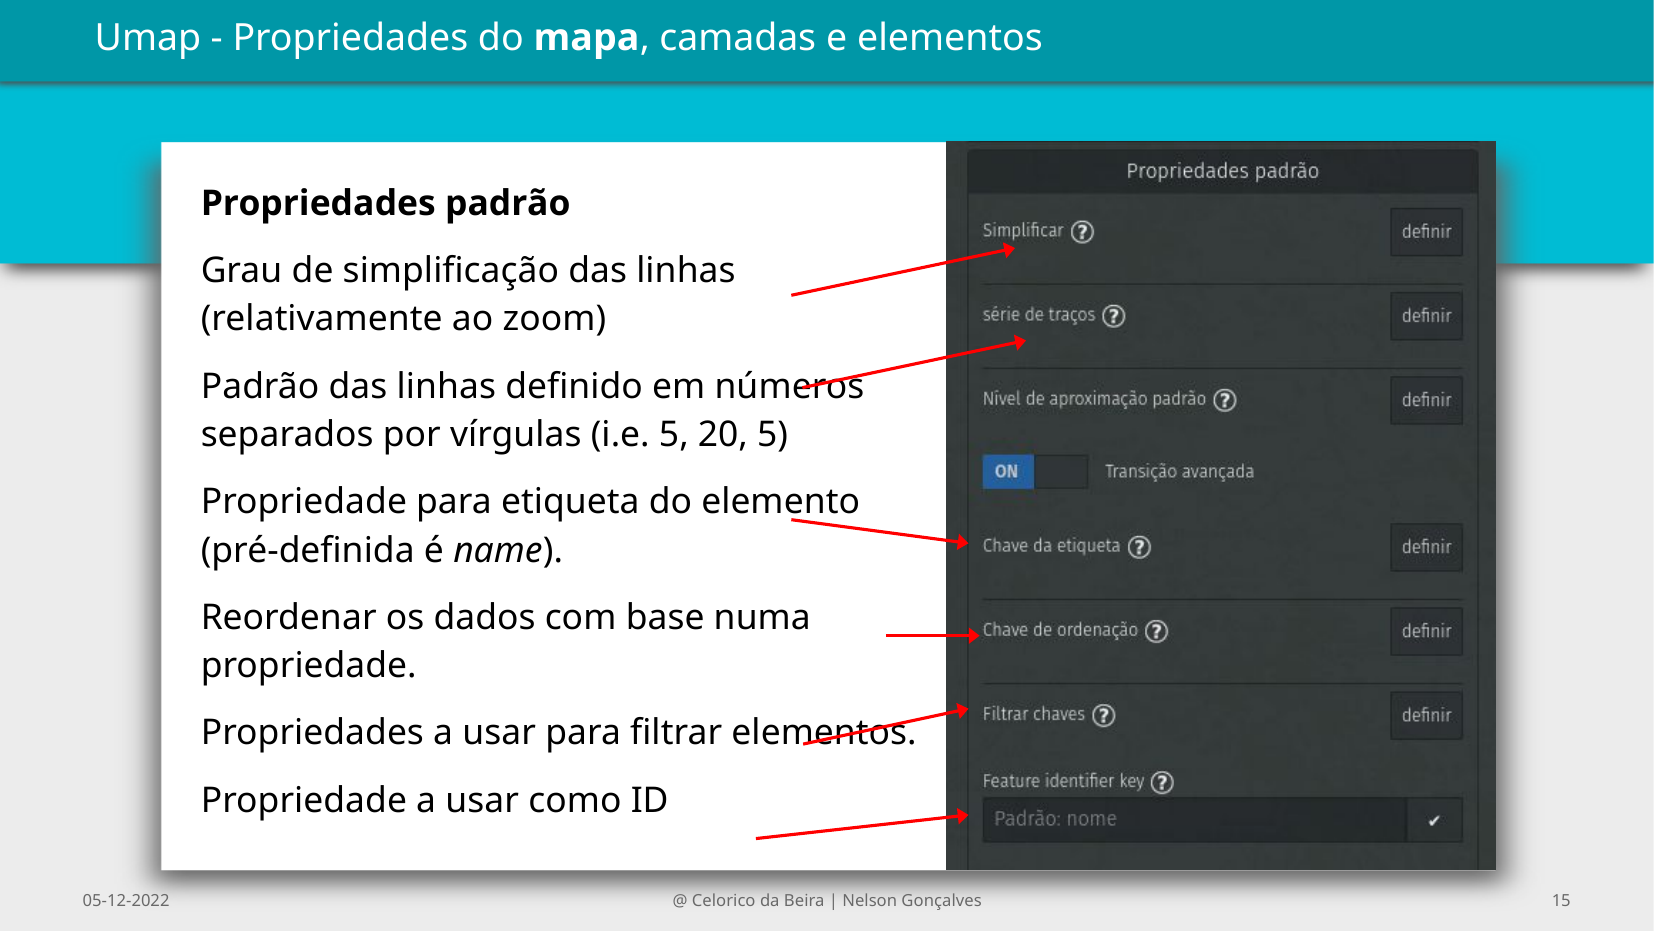

# Umap - Propriedades do mapa, camadas e elementos
Propriedades padrão
Grau de simplificação das linhas (relativamente ao zoom)
Padrão das linhas definido em números separados por vírgulas (i.e. 5, 20, 5)
Propriedade para etiqueta do elemento (pré-definida é name).
Reordenar os dados com base numa propriedade.
Propriedades a usar para filtrar elementos.
Propriedade a usar como ID
05-12-2022
@ Celorico da Beira | Nelson Gonçalves
15